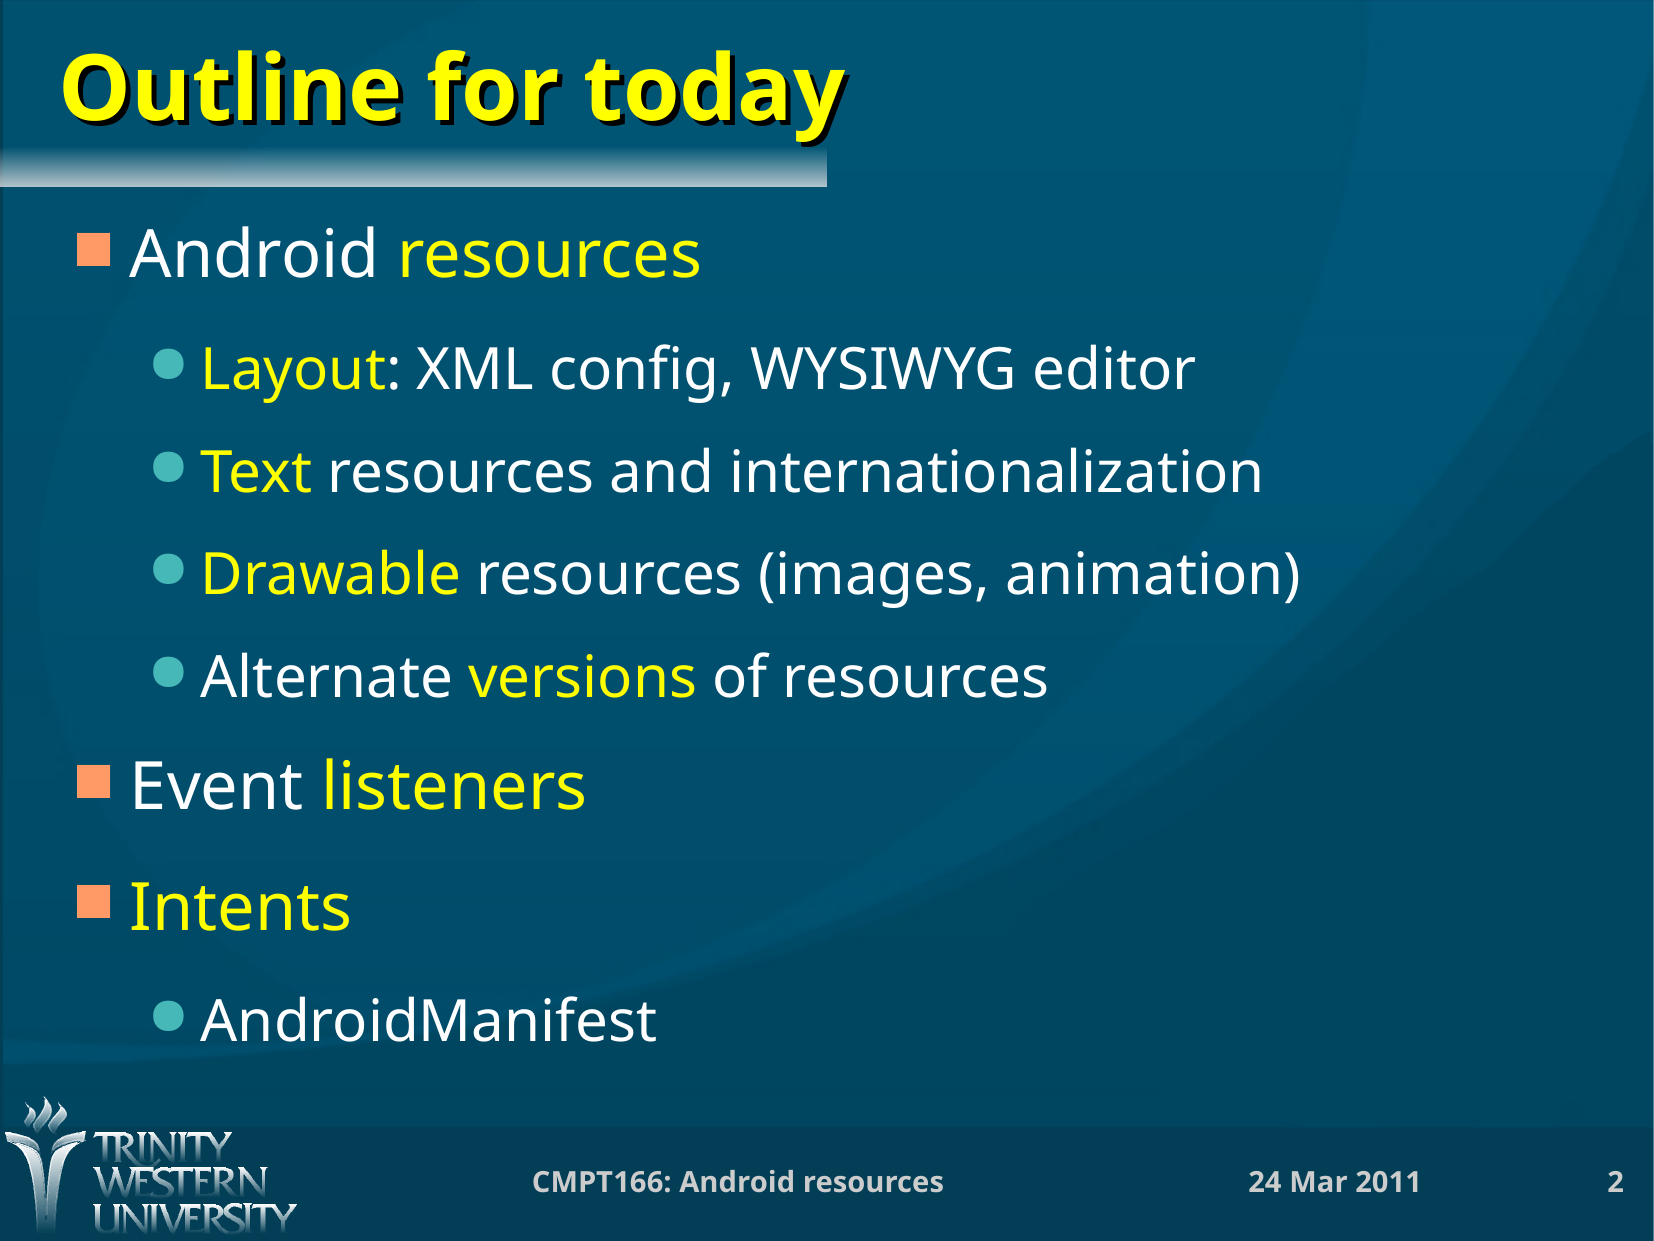

# Outline for today
Android resources
Layout: XML config, WYSIWYG editor
Text resources and internationalization
Drawable resources (images, animation)
Alternate versions of resources
Event listeners
Intents
AndroidManifest
CMPT166: Android resources
24 Mar 2011
2